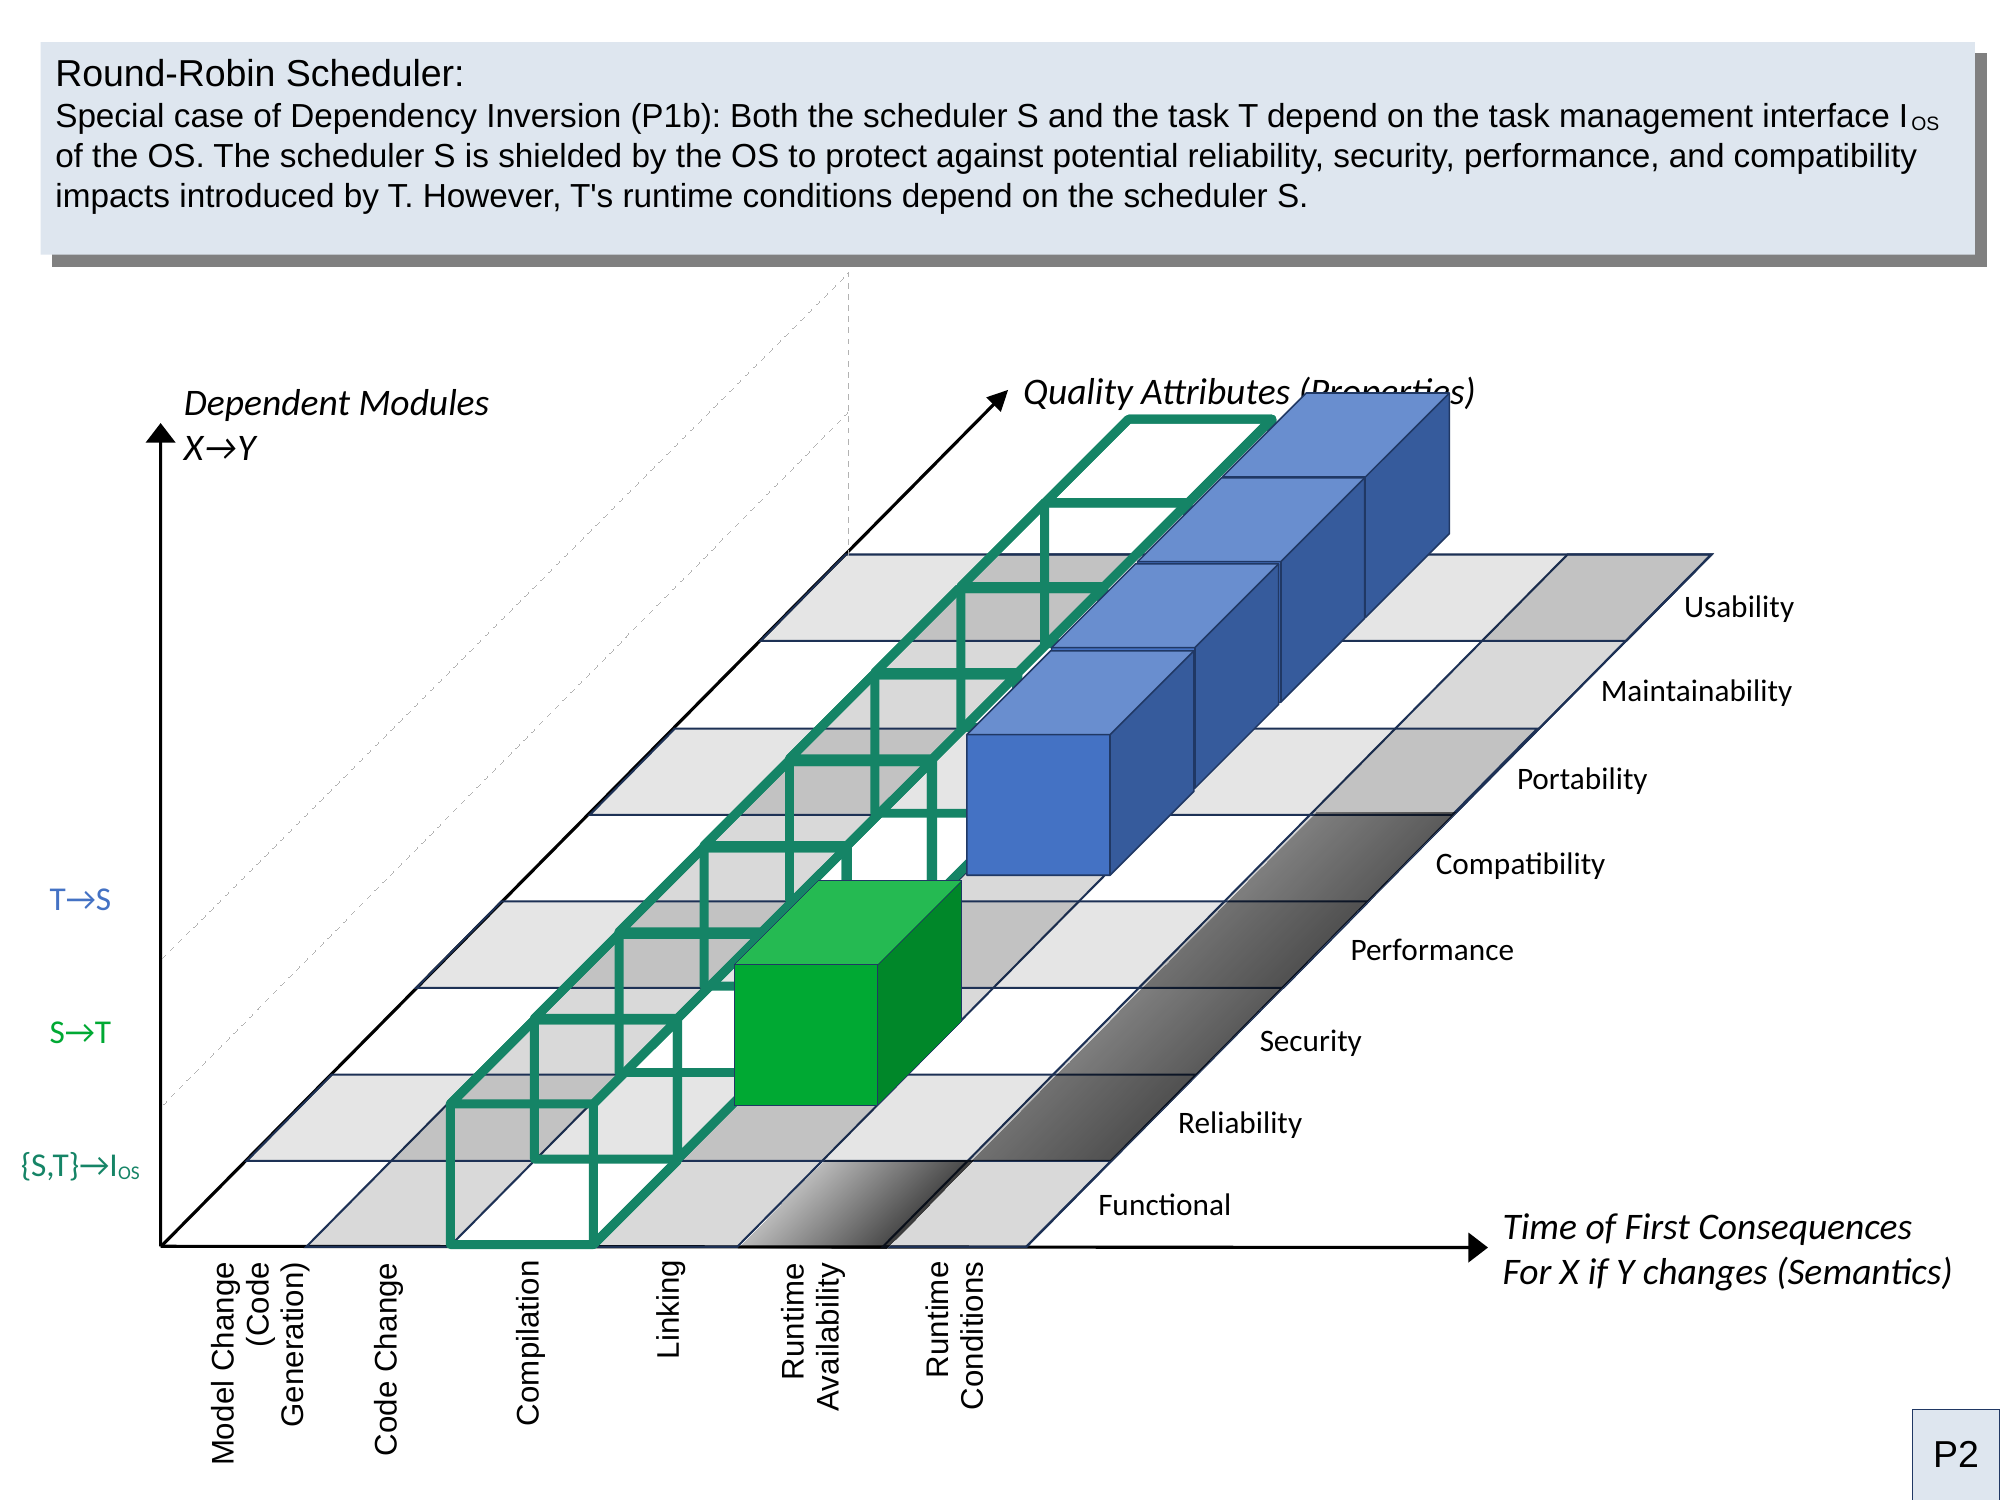

Round-Robin Scheduler:
Special case of Dependency Inversion (P1b): Both the scheduler S and the task T depend on the task management interface IOS of the OS. The scheduler S is shielded by the OS to protect against potential reliability, security, performance, and compatibility impacts introduced by T. However, T's runtime conditions depend on the scheduler S.
 Dependent Modules
 X→Y
Quality Attributes (Properties)
Usability
T→S
S→T
{S,T}→IOS
Maintainability
Portability
Compatibility
 Performance
Security
Reliability
Functional
Time of First Consequences
For X if Y changes (Semantics)
Runtime
Availability
Model Change
(Code Generation)
Runtime
Conditions
Linking
Code Change
Compilation
P2